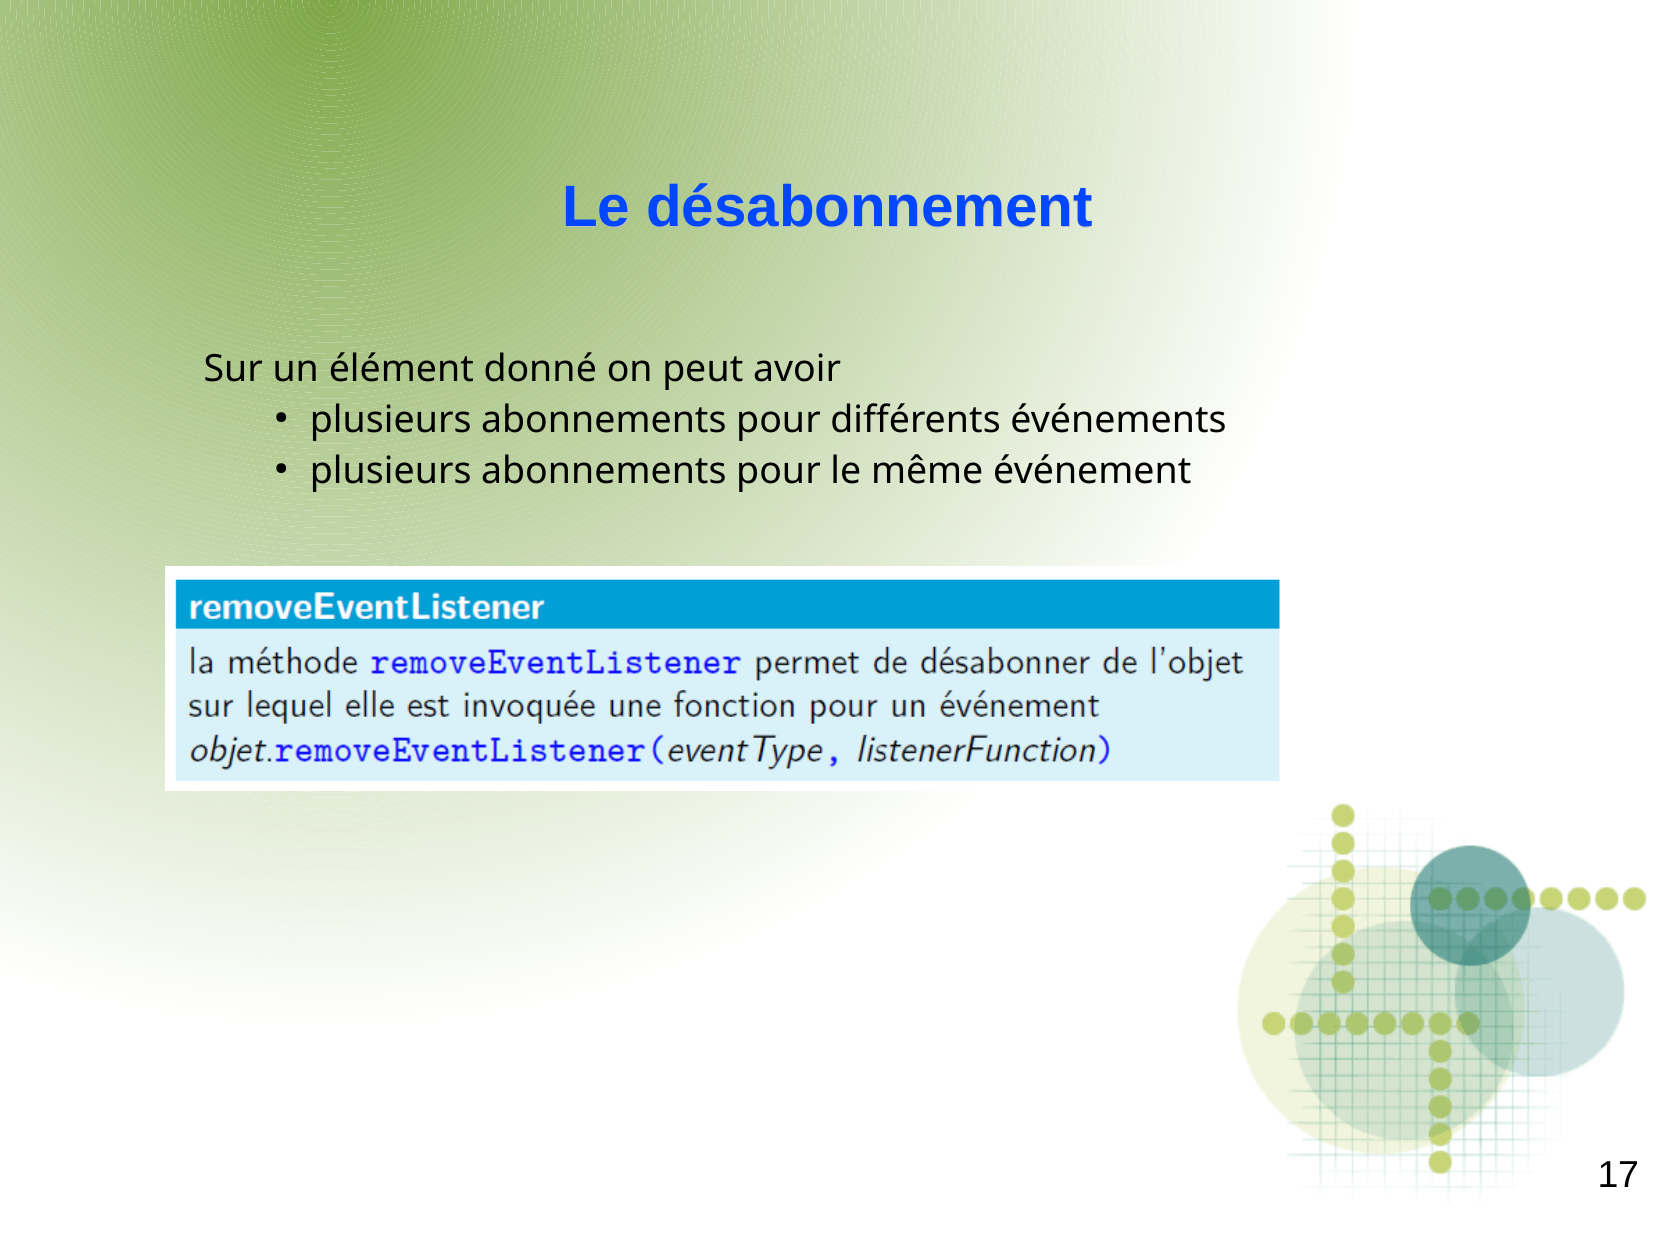

# Le désabonnement
Sur un élément donné on peut avoir
plusieurs abonnements pour différents événements
plusieurs abonnements pour le même événement